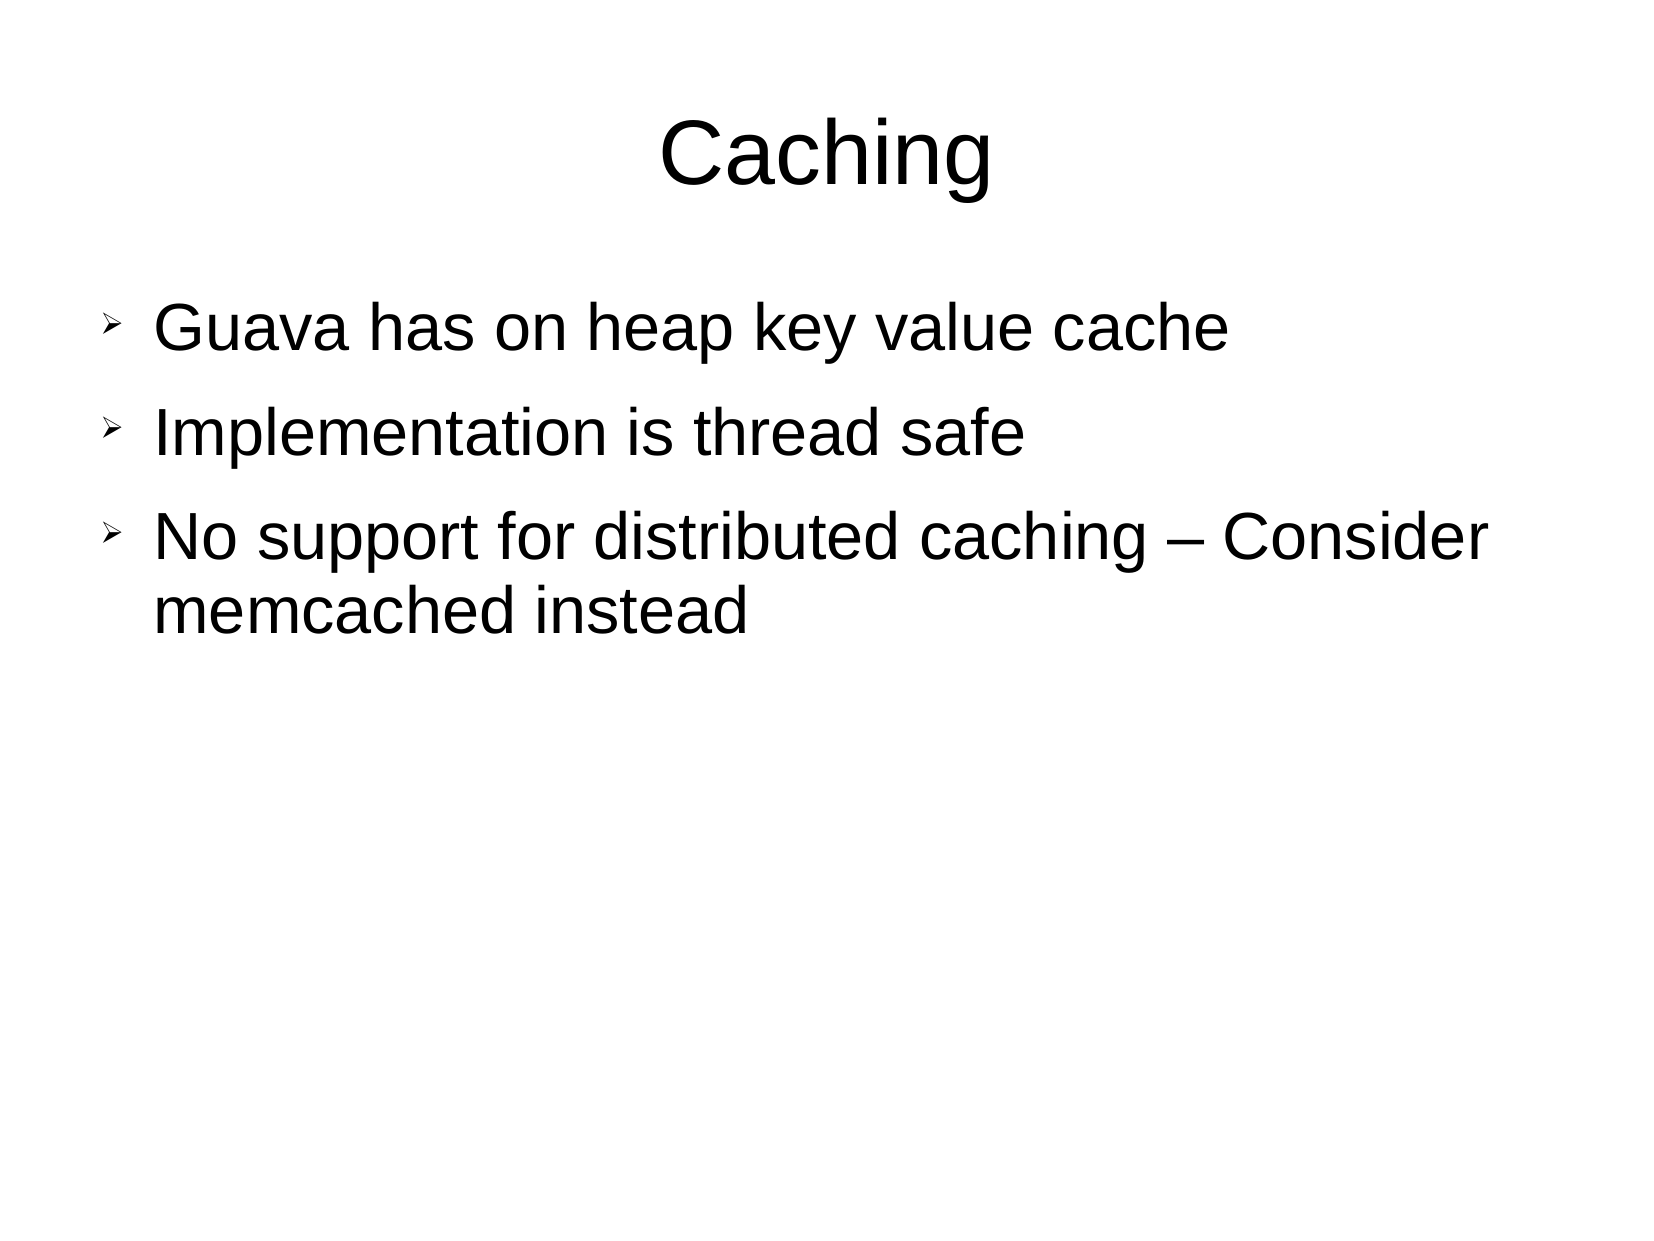

# Caching
Guava has on heap key value cache
Implementation is thread safe
No support for distributed caching – Consider memcached instead